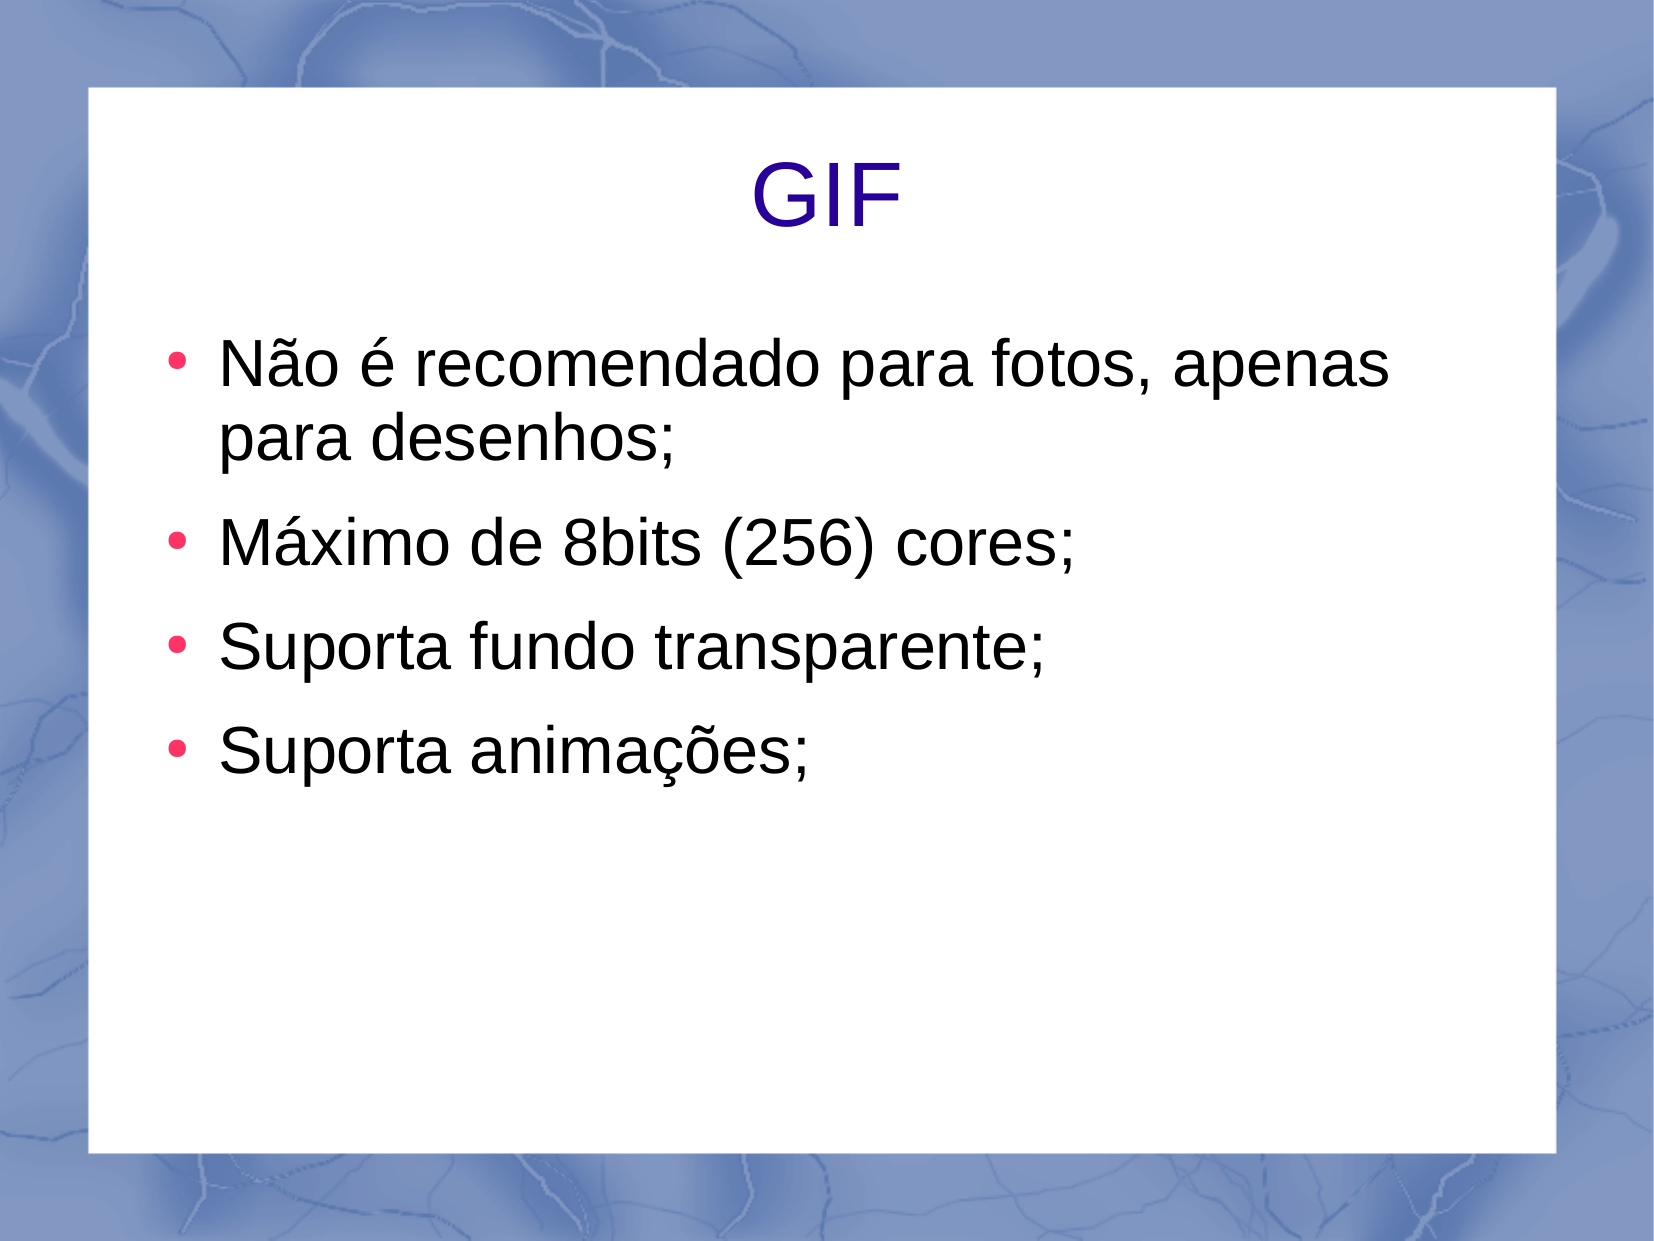

# GIF
Não é recomendado para fotos, apenas para desenhos;
Máximo de 8bits (256) cores;
Suporta fundo transparente;
Suporta animações;